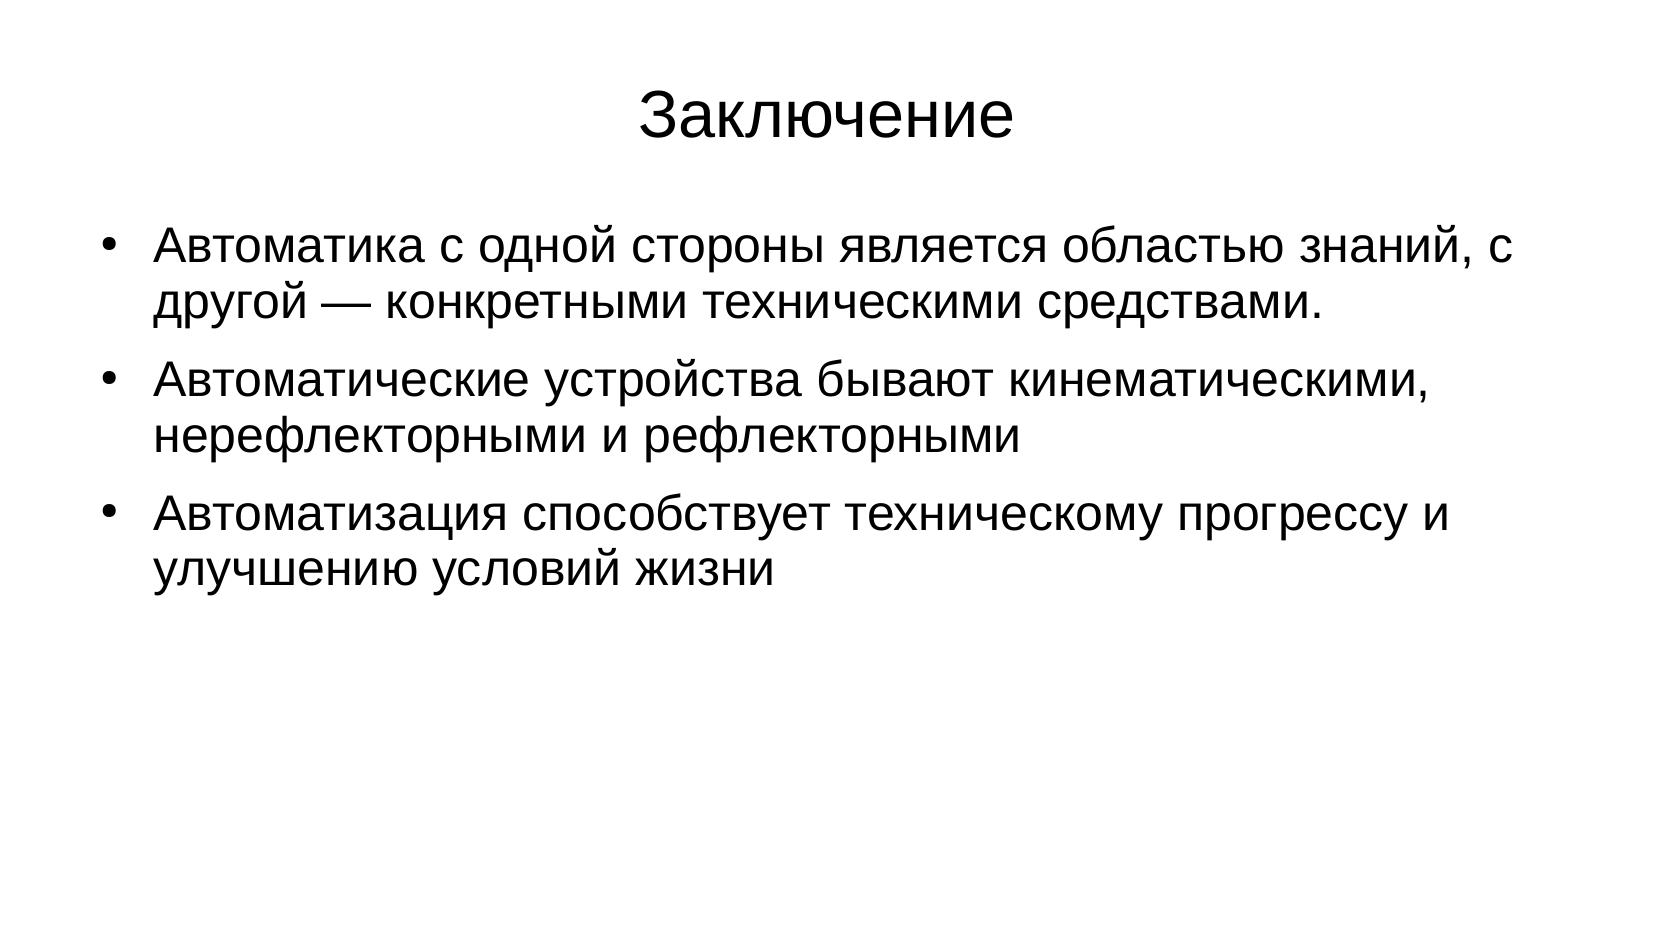

# Заключение
Автоматика с одной стороны является областью знаний, с другой — конкретными техническими средствами.
Автоматические устройства бывают кинематическими, нерефлекторными и рефлекторными
Автоматизация способствует техническому прогрессу и улучшению условий жизни